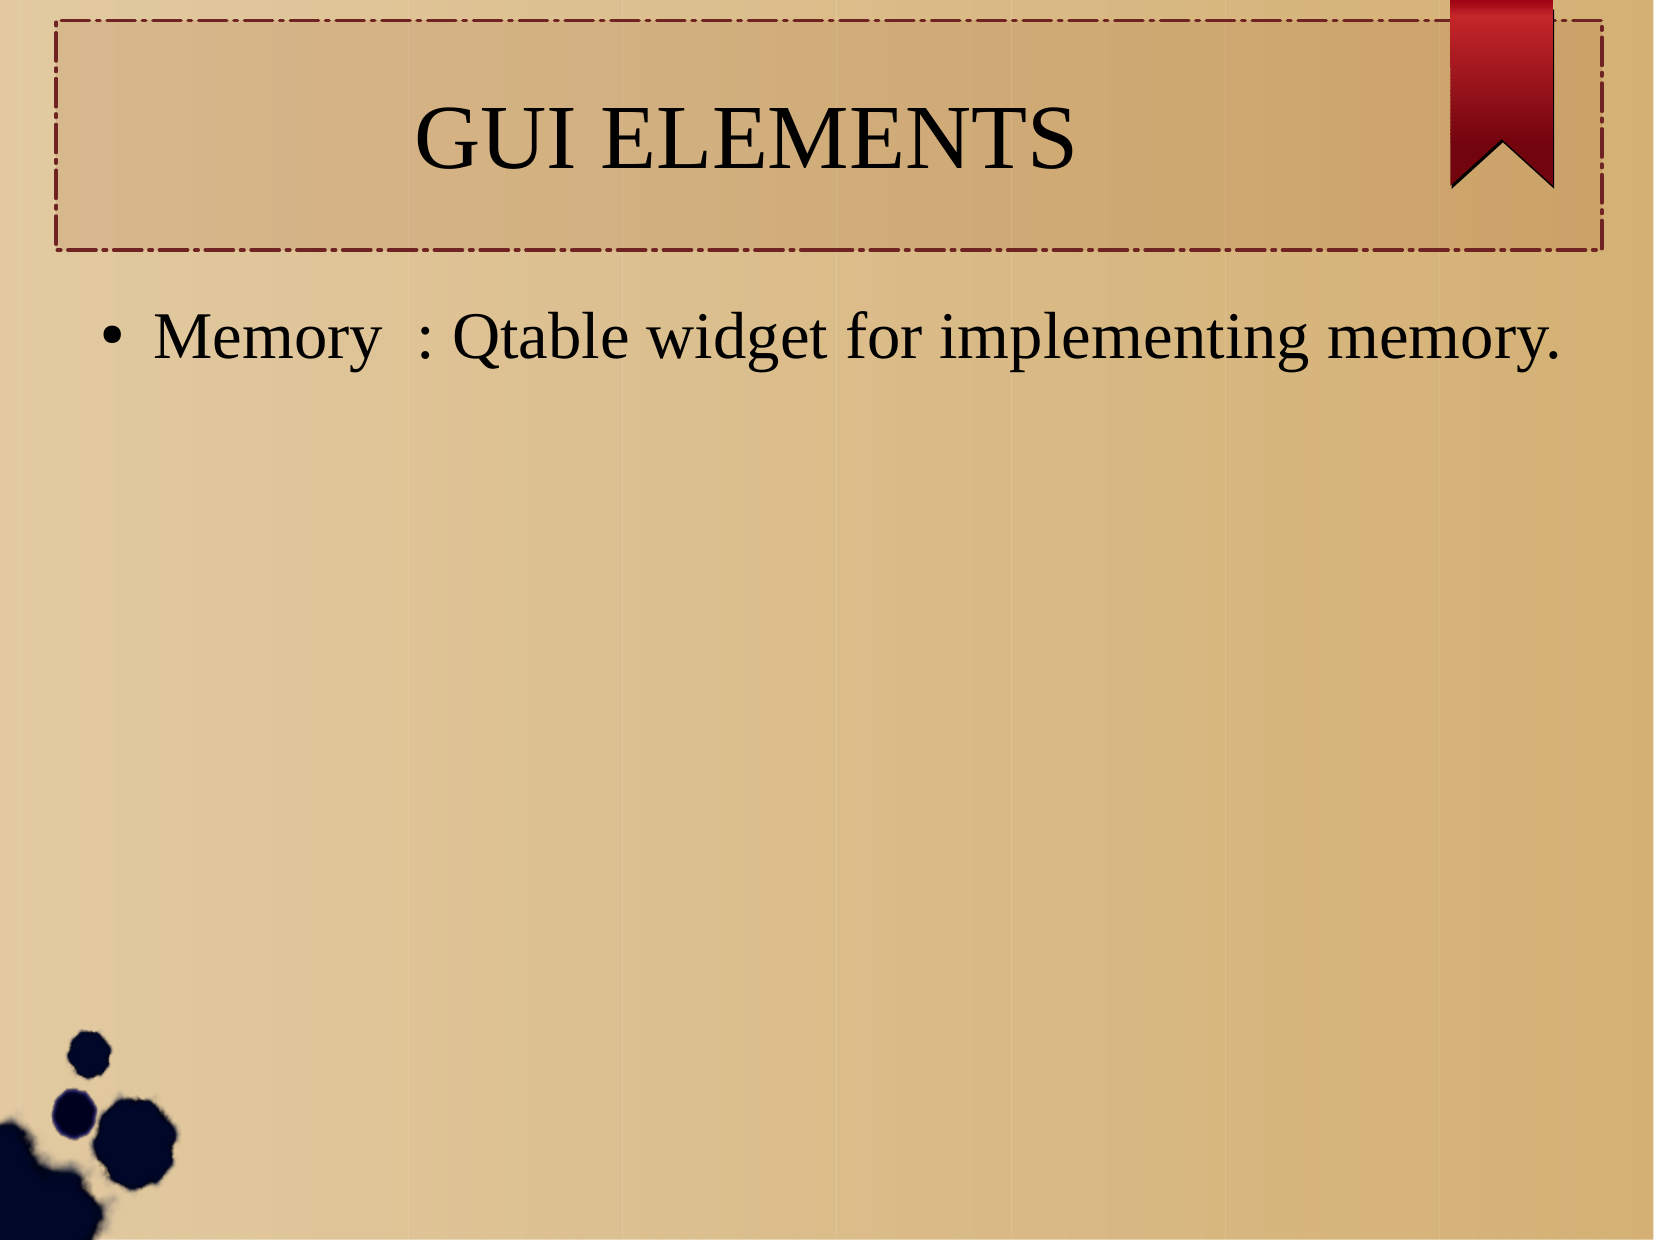

# GUI ELEMENTS
Memory : Qtable widget for implementing memory.